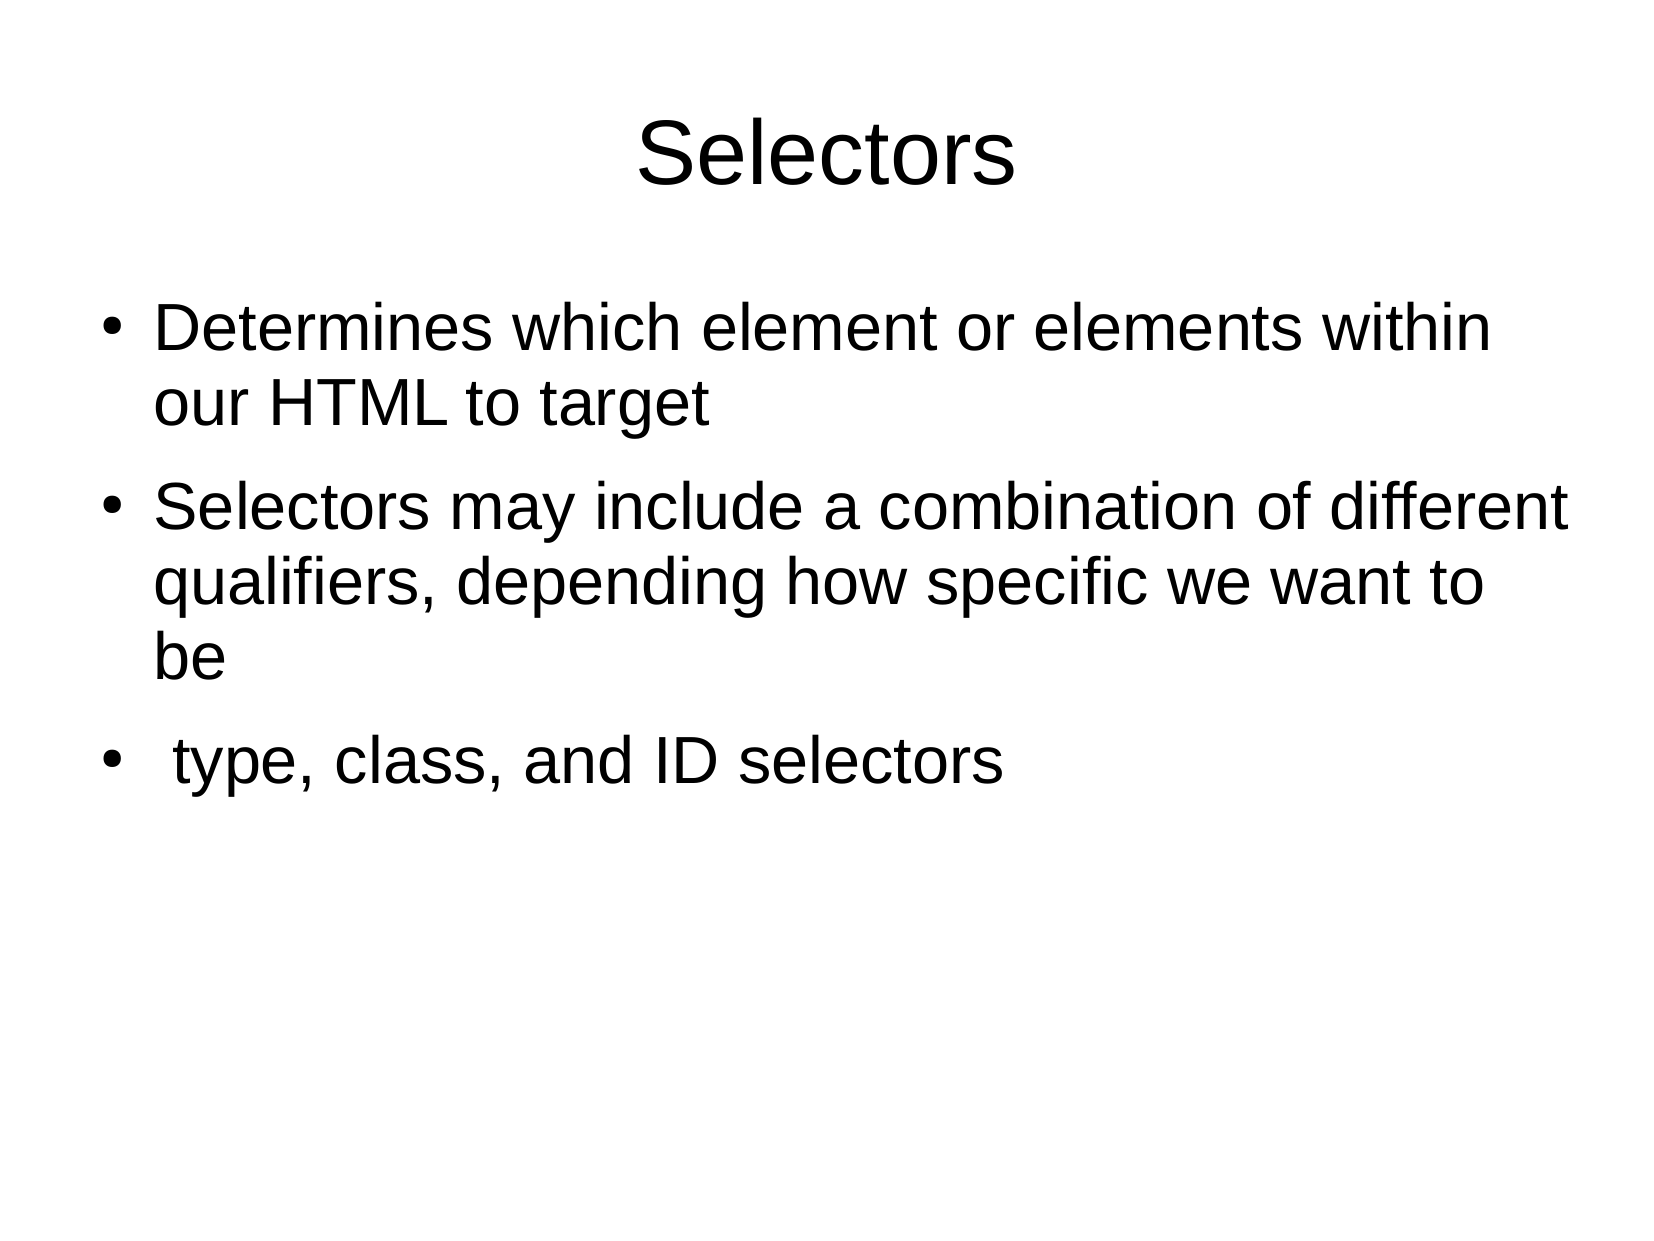

# Selectors
Determines which element or elements within our HTML to target
Selectors may include a combination of different qualifiers, depending how specific we want to be
 type, class, and ID selectors